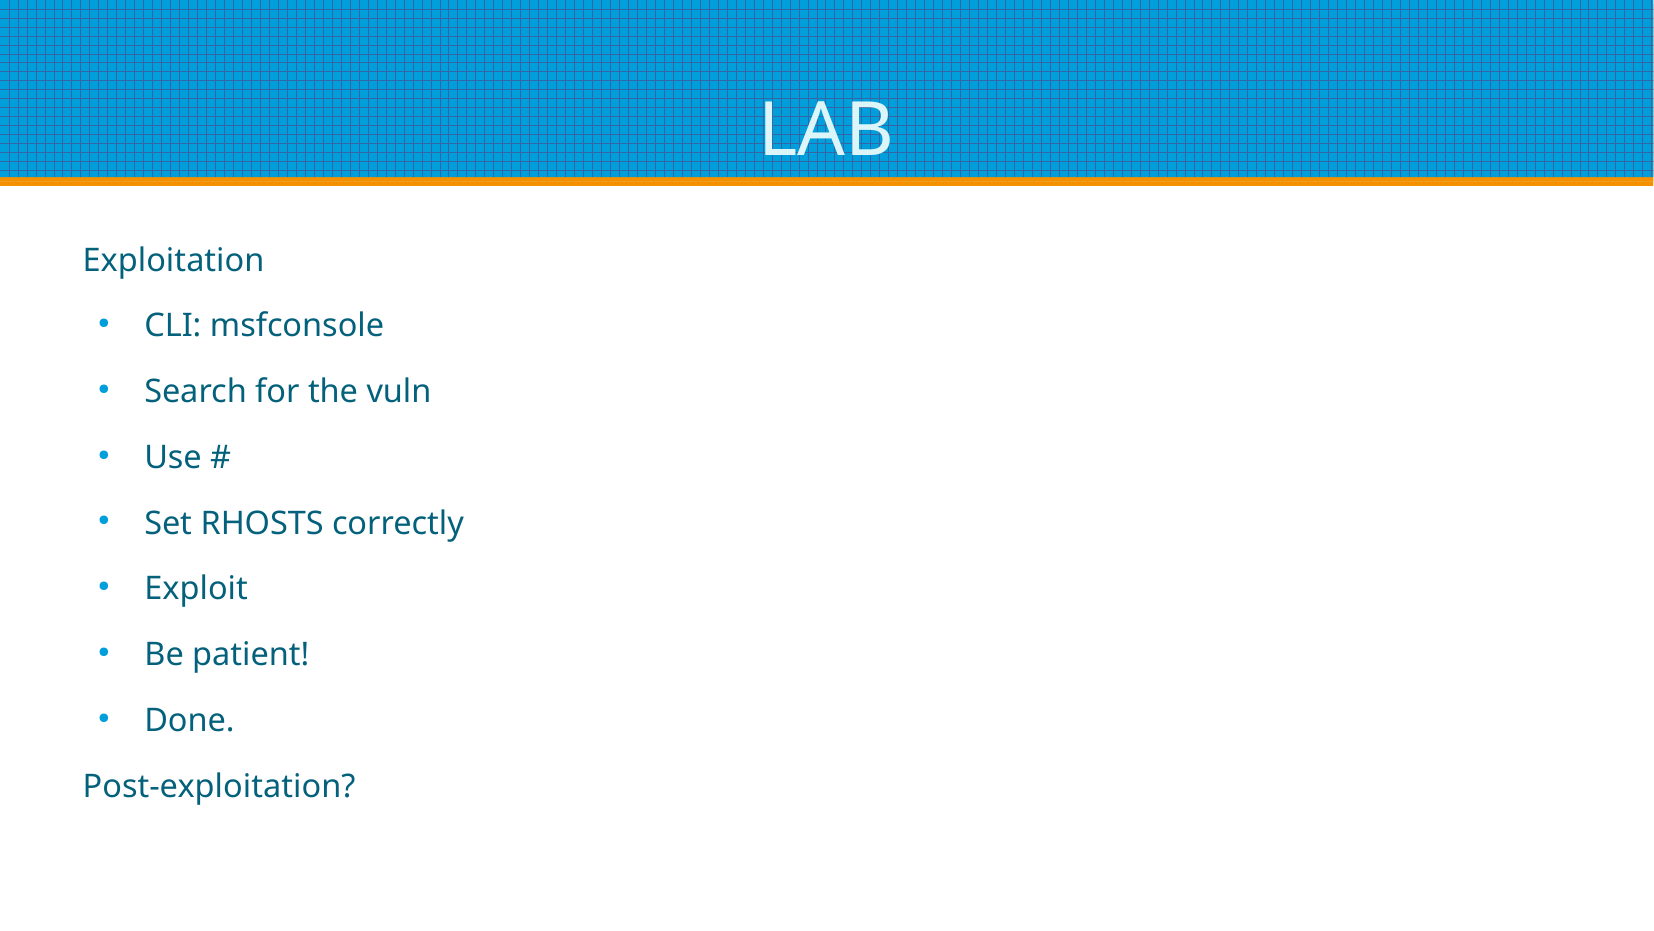

# LAB
Exploitation
CLI: msfconsole
Search for the vuln
Use #
Set RHOSTS correctly
Exploit
Be patient!
Done.
Post-exploitation?